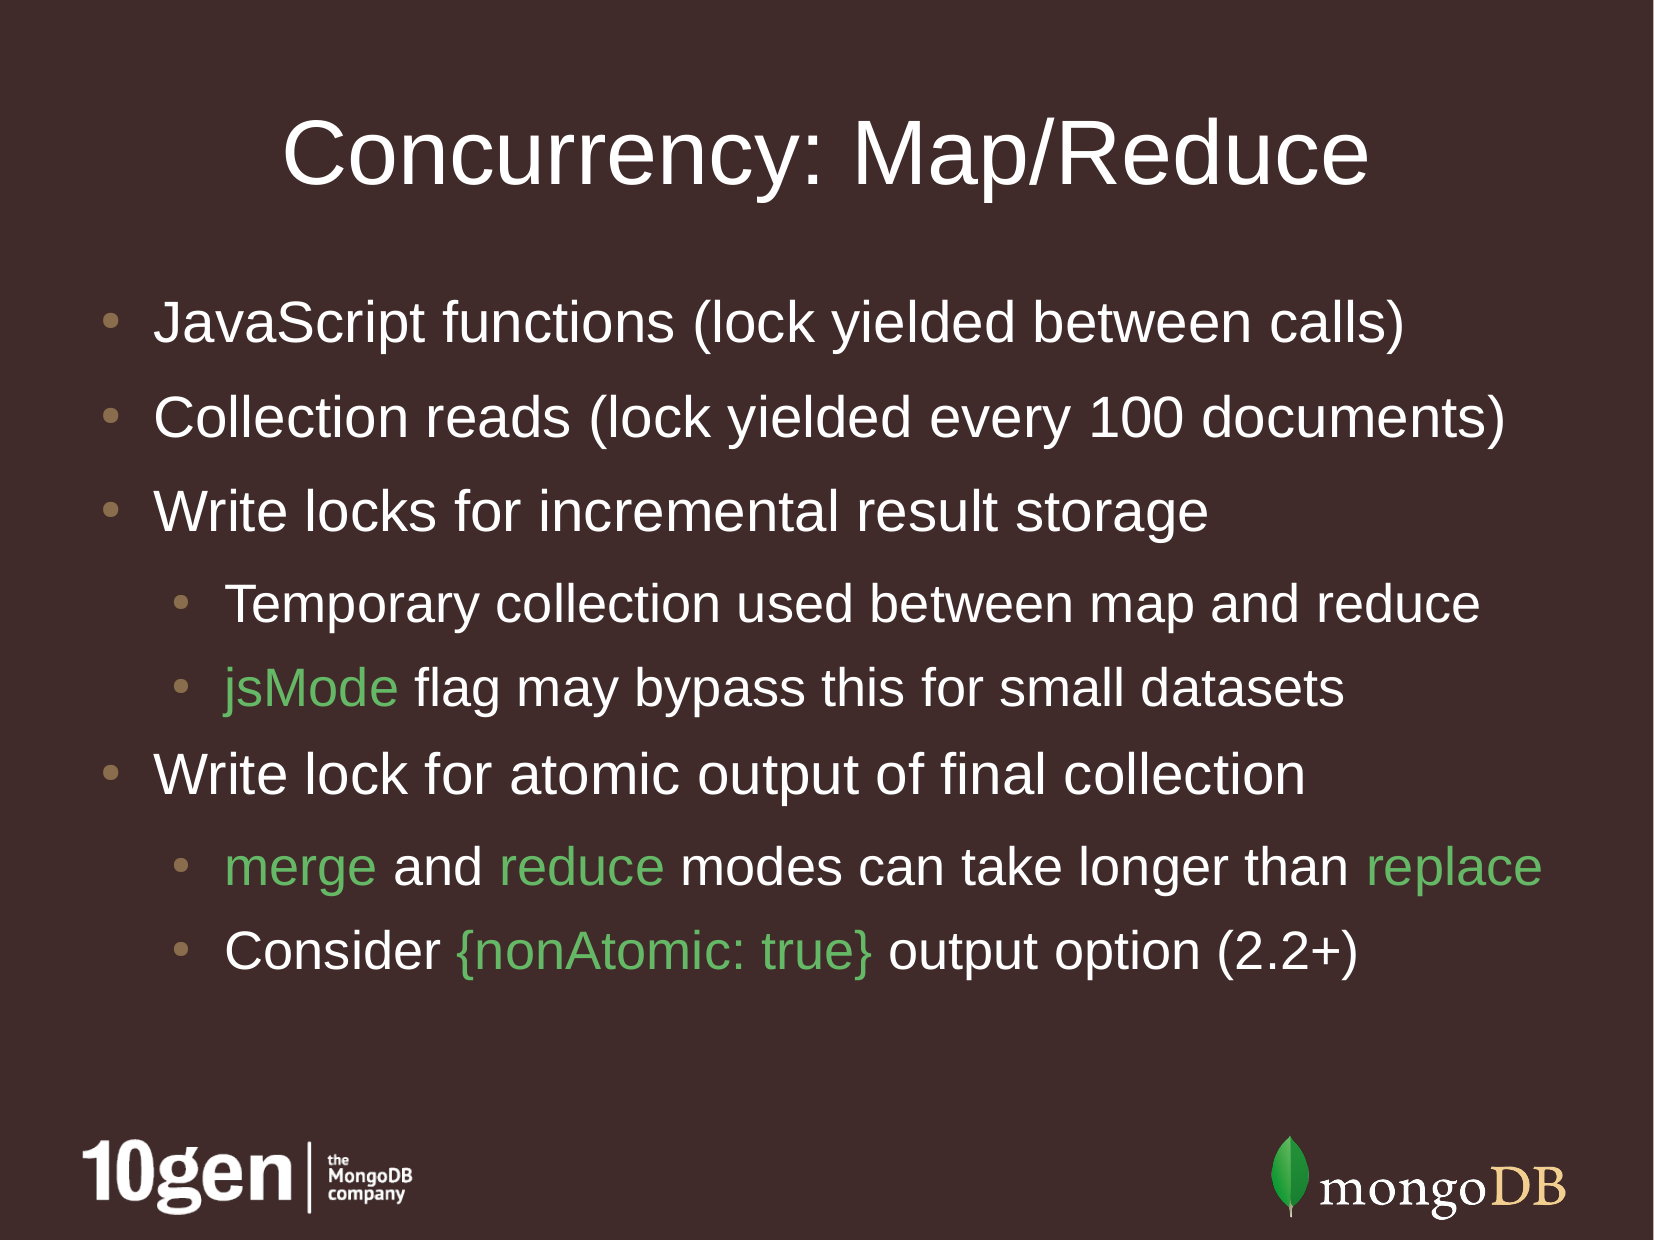

# Concurrency: Map/Reduce
JavaScript functions (lock yielded between calls)
Collection reads (lock yielded every 100 documents)
Write locks for incremental result storage
Temporary collection used between map and reduce
jsMode flag may bypass this for small datasets
Write lock for atomic output of final collection
merge and reduce modes can take longer than replace
Consider {nonAtomic: true} output option (2.2+)